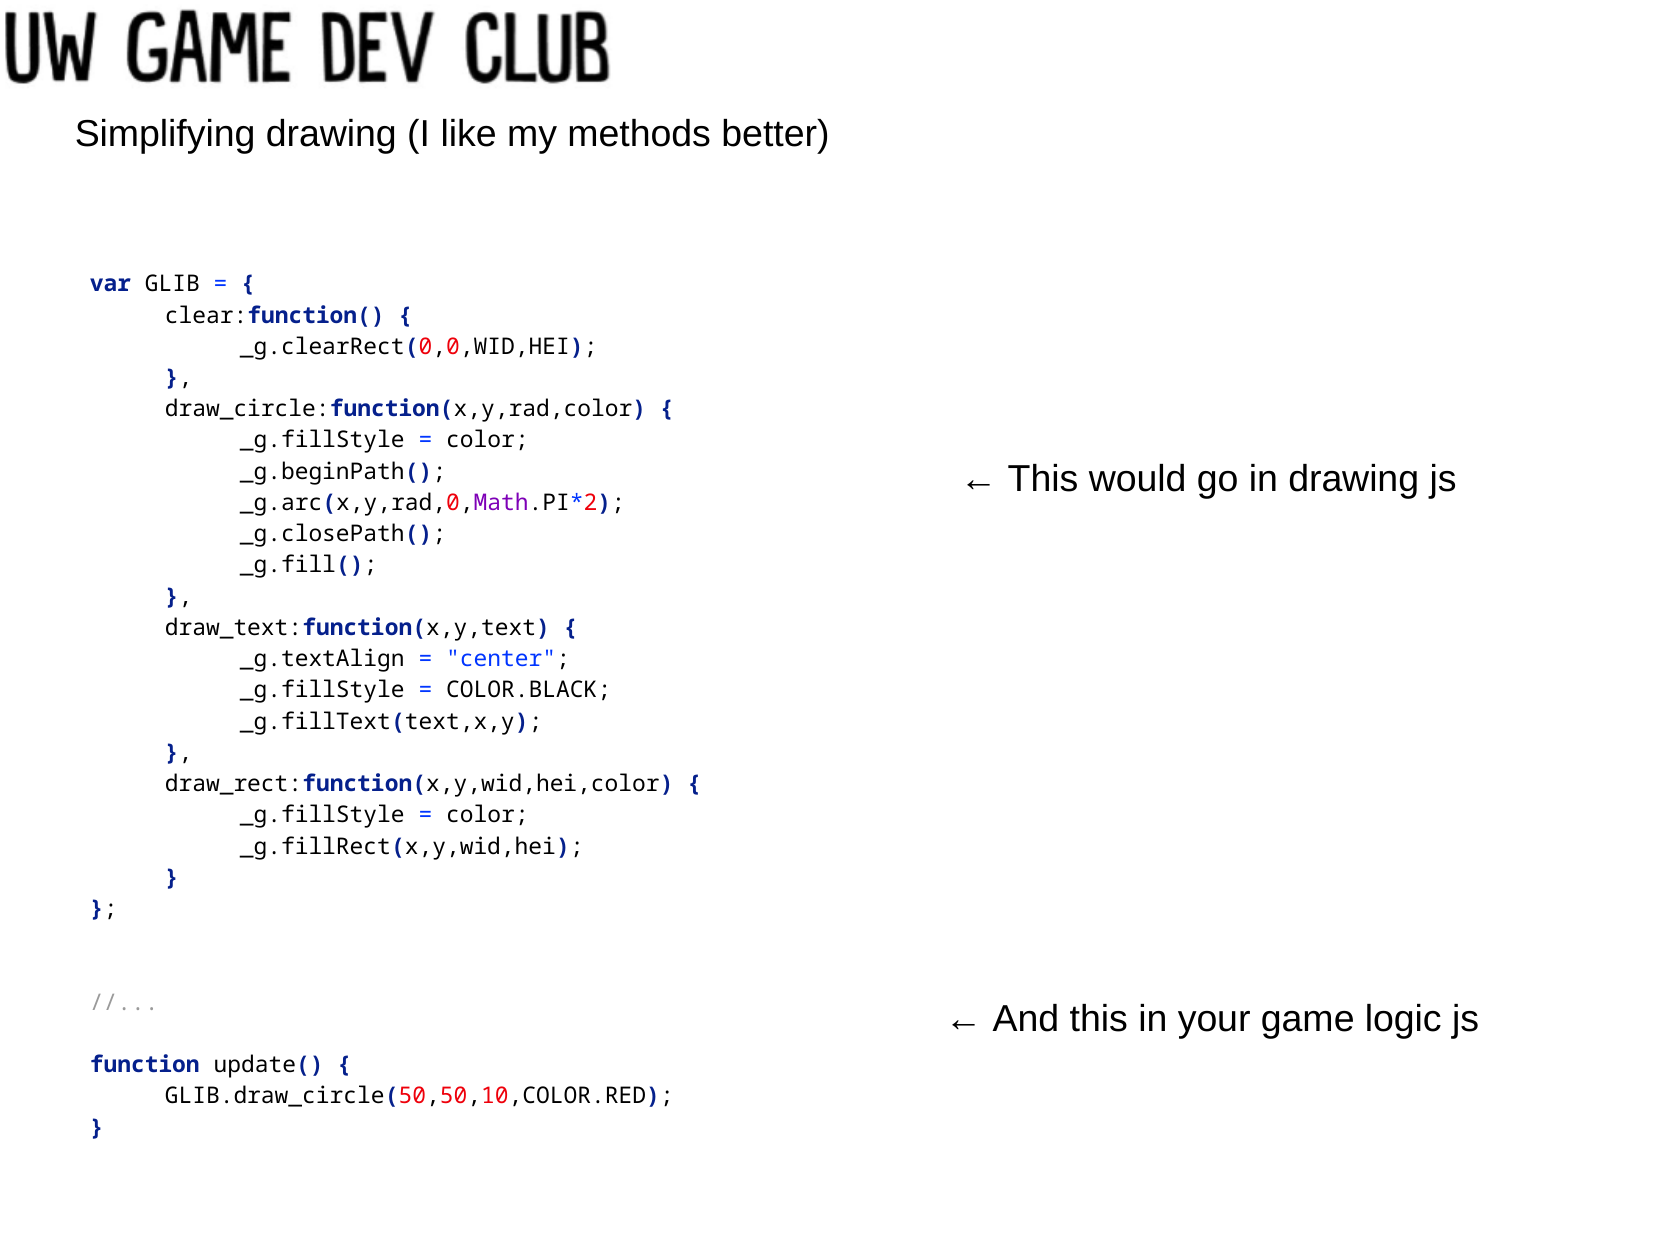

Simplifying drawing (I like my methods better)
var GLIB = {
	clear:function() {
		_g.clearRect(0,0,WID,HEI);
	},
	draw_circle:function(x,y,rad,color) {
		_g.fillStyle = color;
		_g.beginPath();
		_g.arc(x,y,rad,0,Math.PI*2);
		_g.closePath();
		_g.fill();
	},
	draw_text:function(x,y,text) {
		_g.textAlign = "center";
		_g.fillStyle = COLOR.BLACK;
		_g.fillText(text,x,y);
	},
	draw_rect:function(x,y,wid,hei,color) {
		_g.fillStyle = color;
		_g.fillRect(x,y,wid,hei);
	}
};
//...
function update() {
	GLIB.draw_circle(50,50,10,COLOR.RED);
}
← This would go in drawing js
← And this in your game logic js